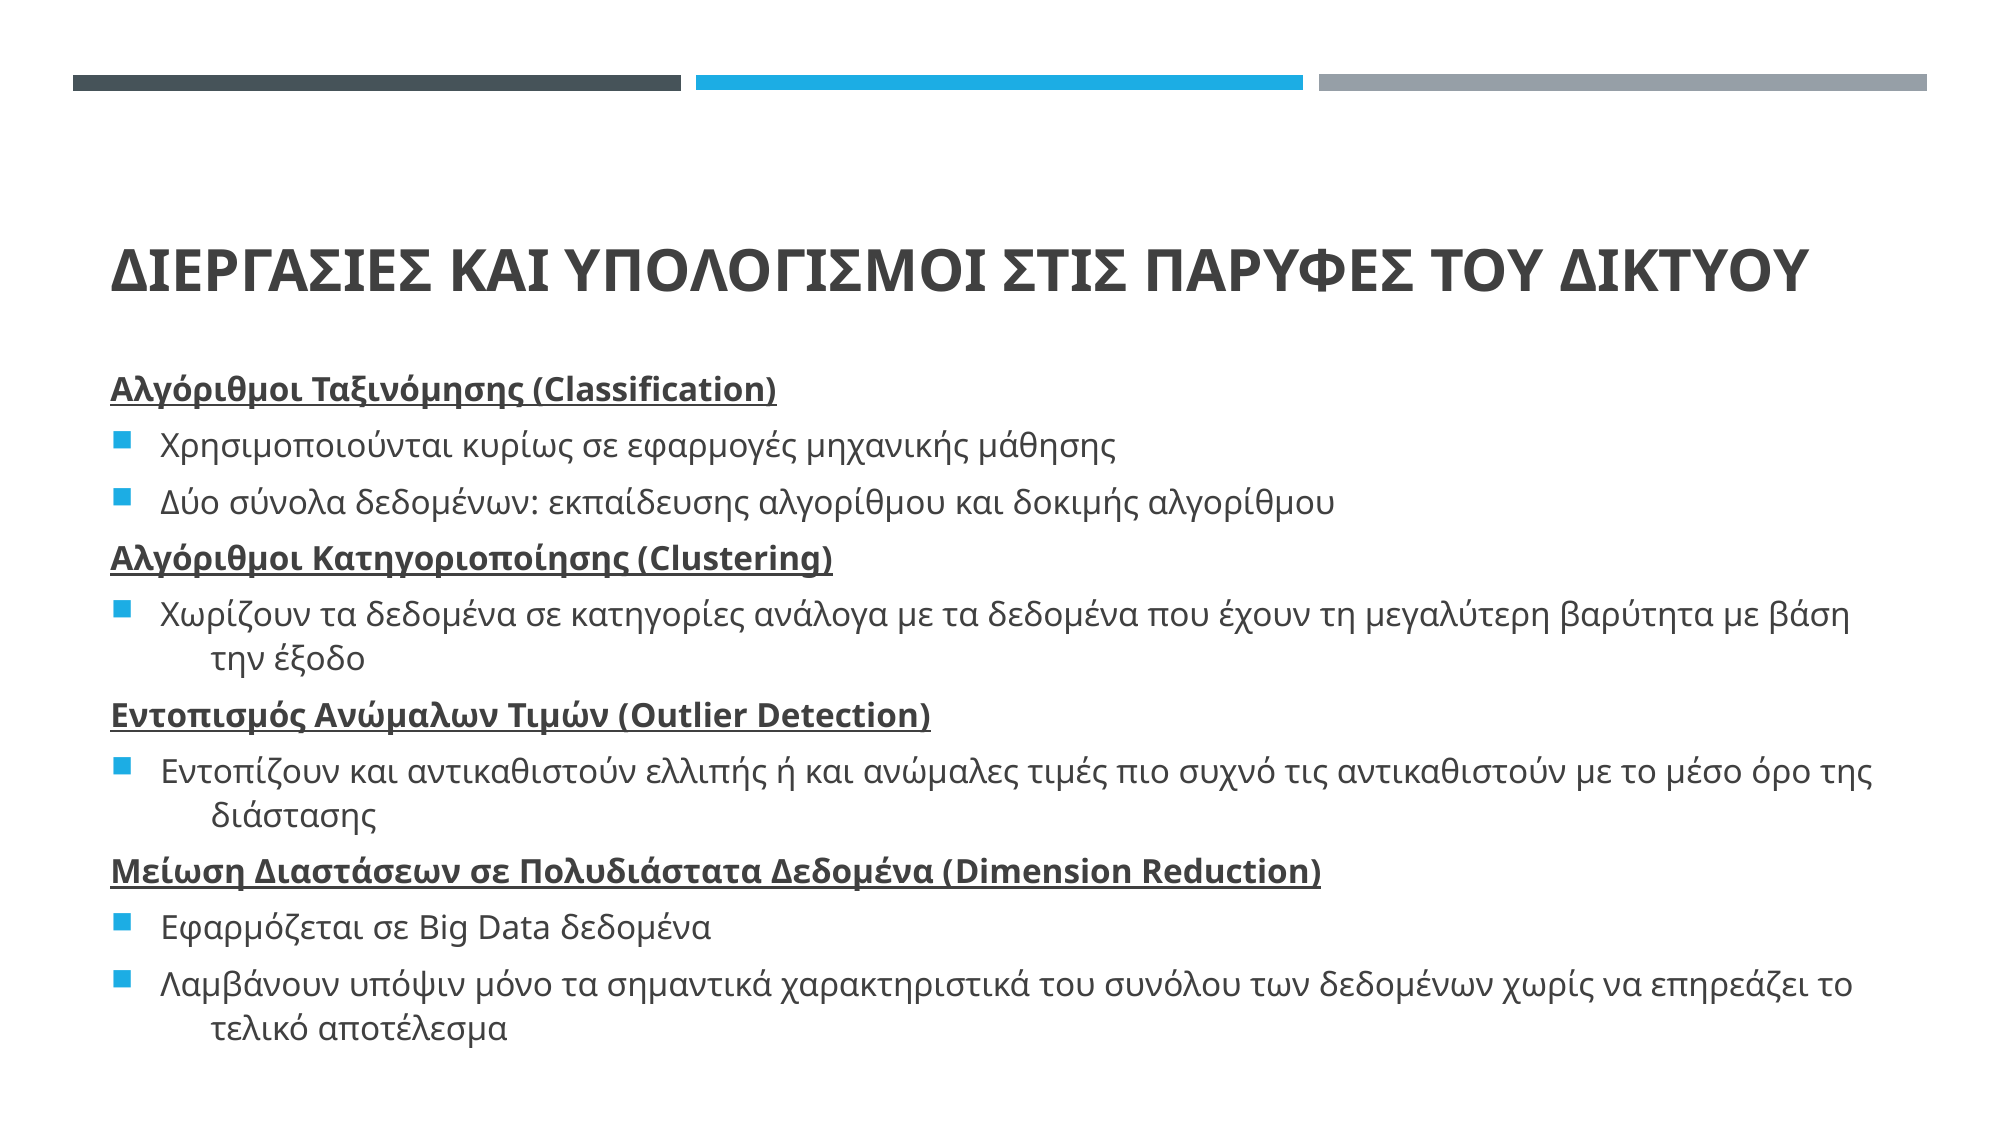

# Διεργασιεσ και υπολογισμοι στις παρυφες του δικτυου
Αλγόριθμοι Ταξινόμησης (Classification)
Χρησιμοποιούνται κυρίως σε εφαρμογές μηχανικής μάθησης
Δύο σύνολα δεδομένων: εκπαίδευσης αλγορίθμου και δοκιμής αλγορίθμου
Αλγόριθμοι Κατηγοριοποίησης (Clustering)
Χωρίζουν τα δεδομένα σε κατηγορίες ανάλογα με τα δεδομένα που έχουν τη μεγαλύτερη βαρύτητα με βάση την έξοδο
Εντοπισμός Ανώμαλων Τιμών (Outlier Detection)
Εντοπίζουν και αντικαθιστούν ελλιπής ή και ανώμαλες τιμές πιο συχνό τις αντικαθιστούν με το μέσο όρο της διάστασης
Μείωση Διαστάσεων σε Πολυδιάστατα Δεδομένα (Dimension Reduction)
Εφαρμόζεται σε Big Data δεδομένα
Λαμβάνουν υπόψιν μόνο τα σημαντικά χαρακτηριστικά του συνόλου των δεδομένων χωρίς να επηρεάζει το τελικό αποτέλεσμα